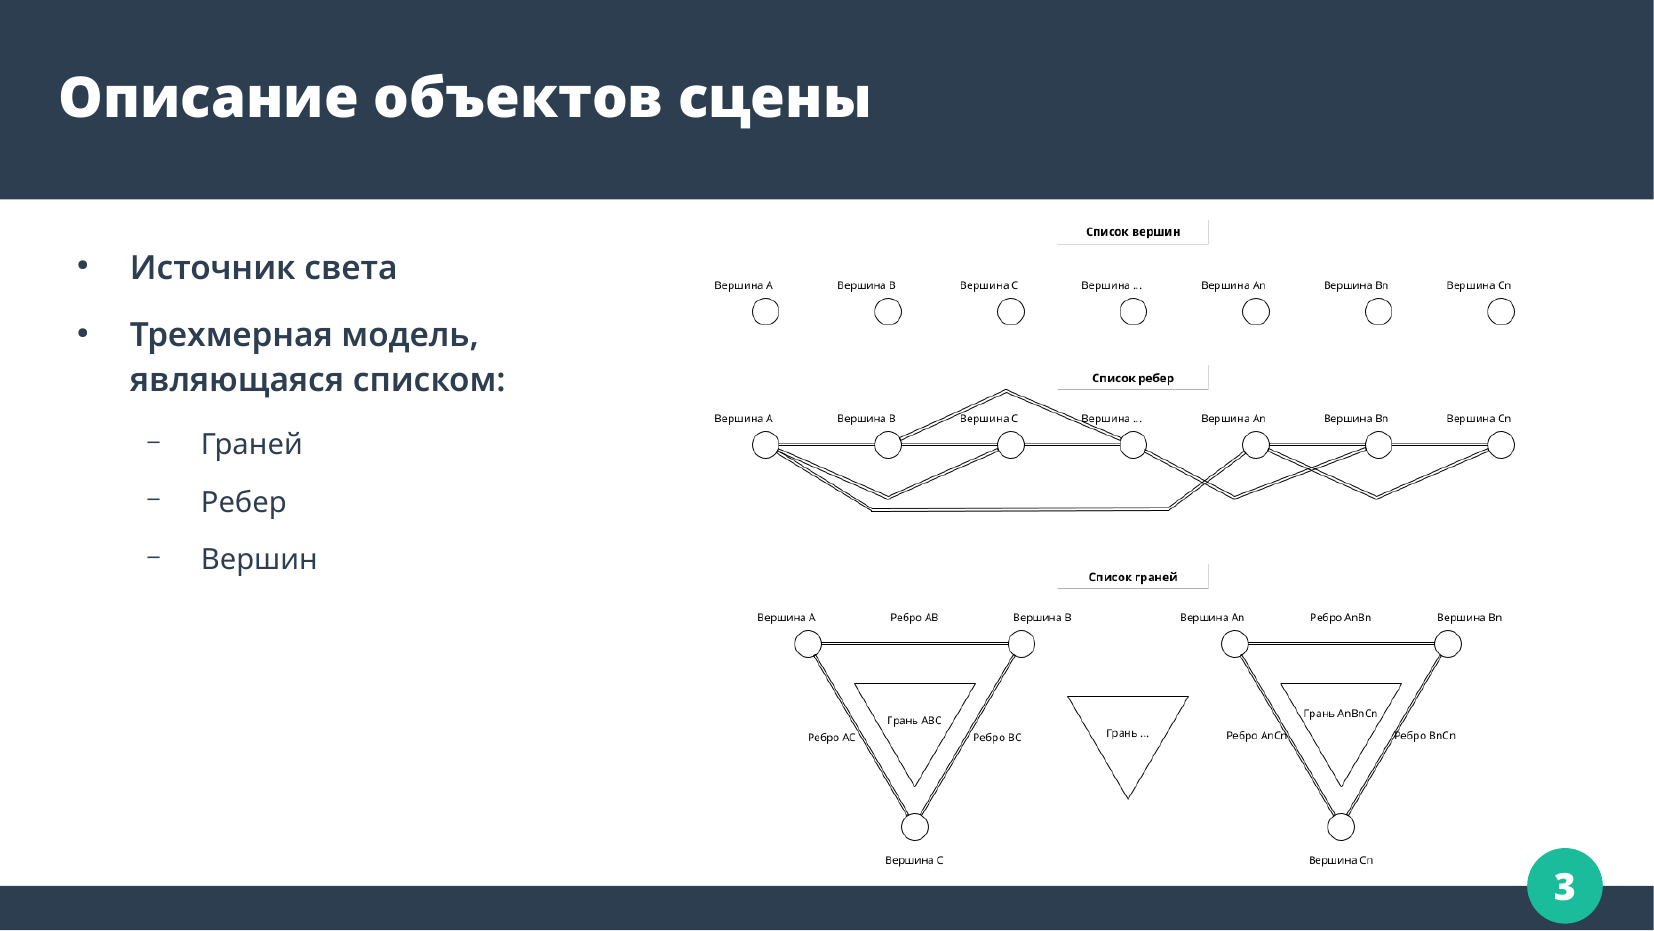

# Описание объектов сцены
Источник света
Трехмерная модель, являющаяся списком:
Граней
Ребер
Вершин